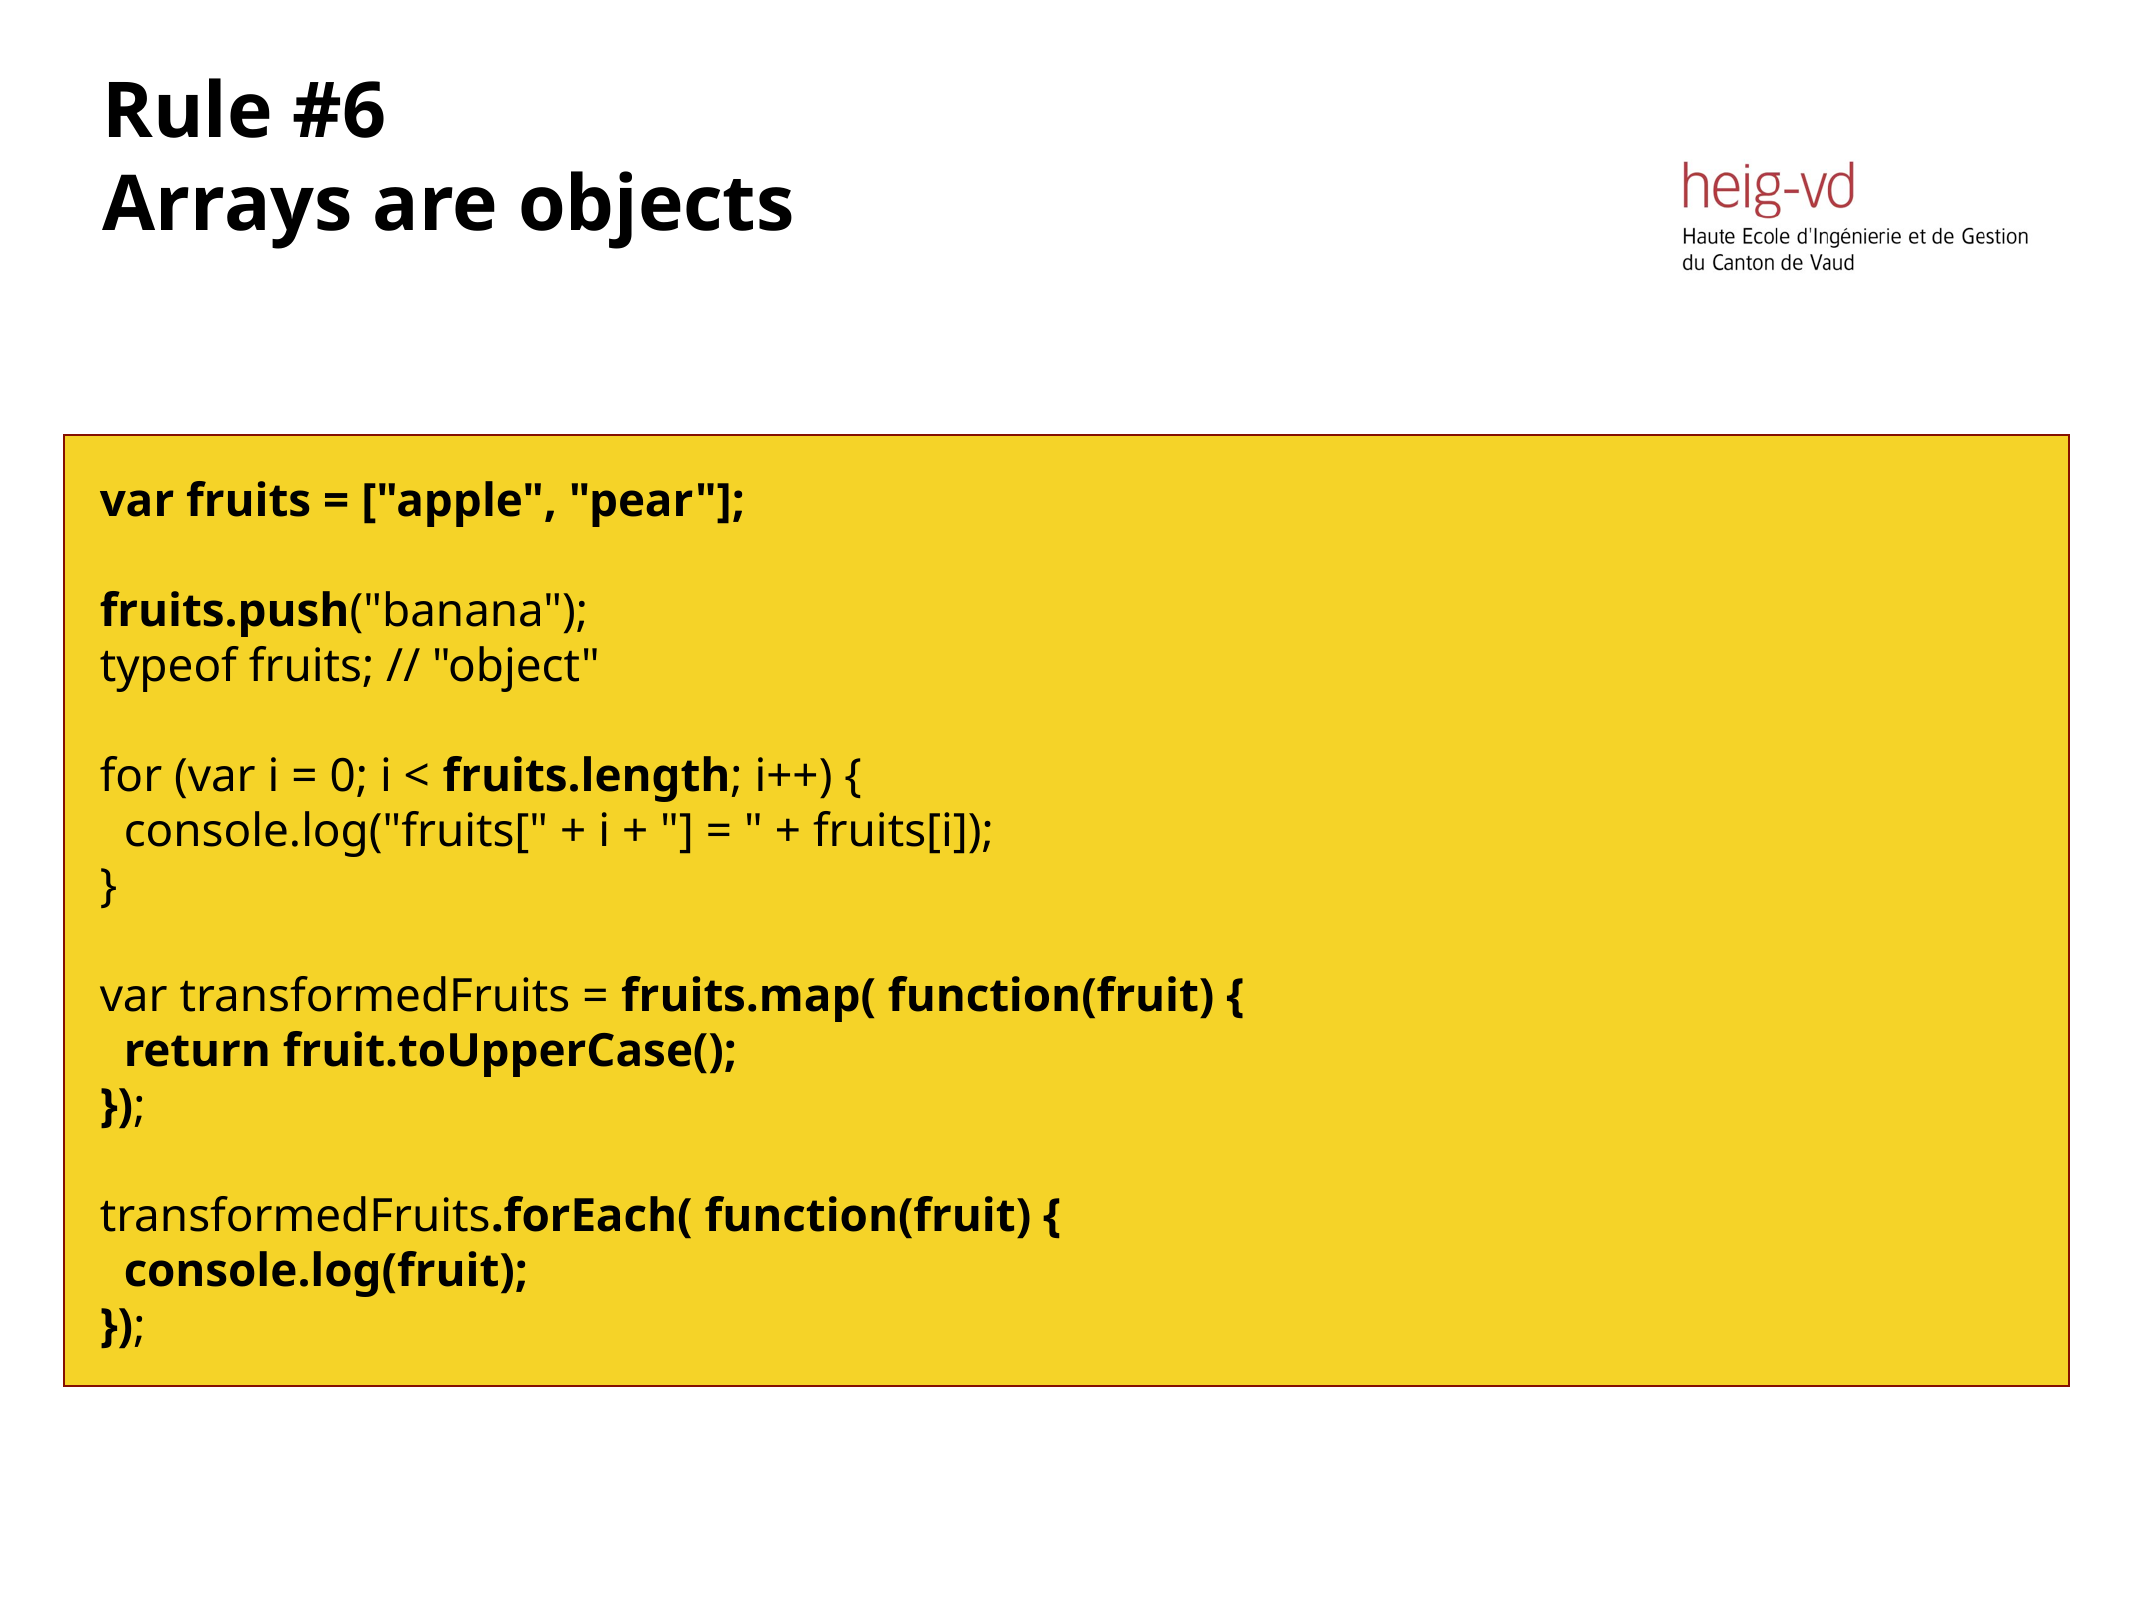

Rule #6
Arrays are objects
var fruits = ["apple", "pear"];
fruits.push("banana");
typeof fruits; // "object"
for (var i = 0; i < fruits.length; i++) {
 console.log("fruits[" + i + "] = " + fruits[i]);
}
var transformedFruits = fruits.map( function(fruit) {
 return fruit.toUpperCase();
});
transformedFruits.forEach( function(fruit) {
 console.log(fruit);
});